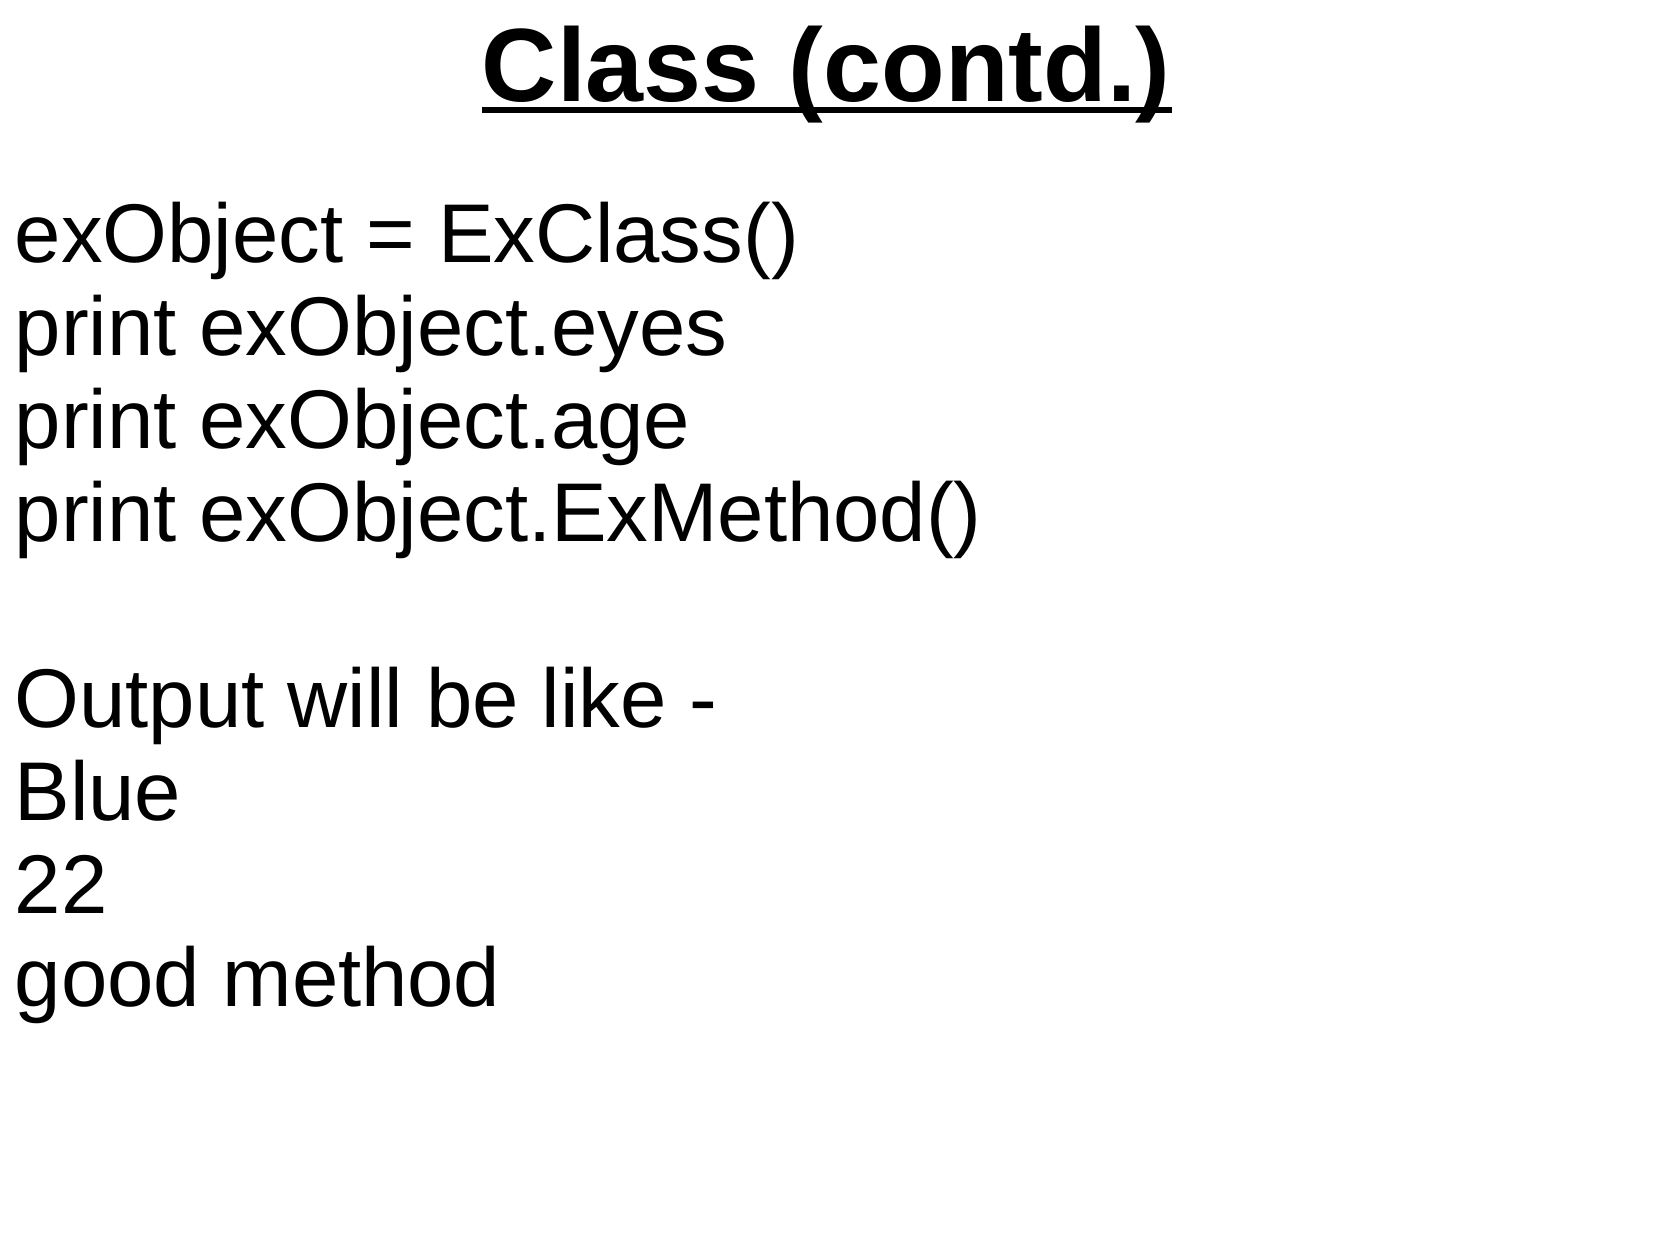

Class (contd.)
exObject = ExClass()
print exObject.eyes
print exObject.age
print exObject.ExMethod()
Output will be like -
Blue
22
good method